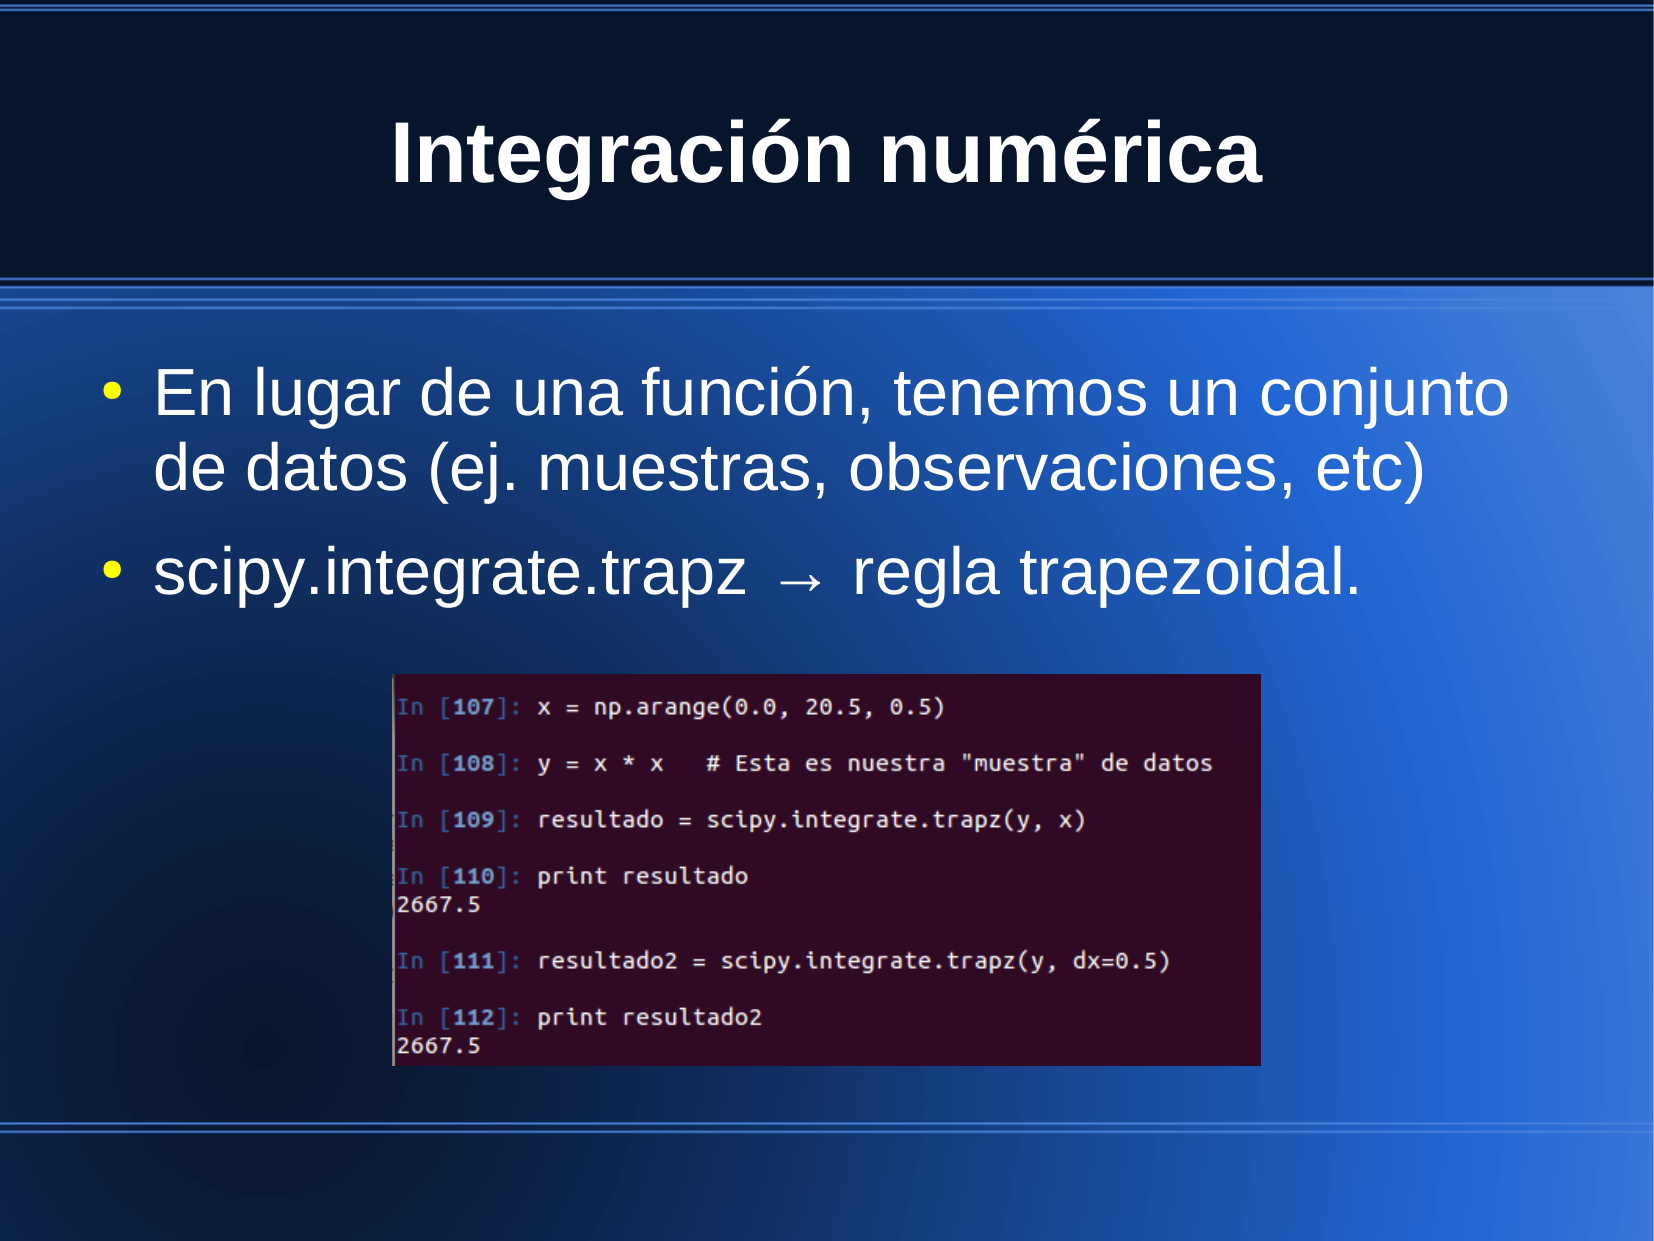

# Integración numérica
En lugar de una función, tenemos un conjunto de datos (ej. muestras, observaciones, etc)
scipy.integrate.trapz → regla trapezoidal.